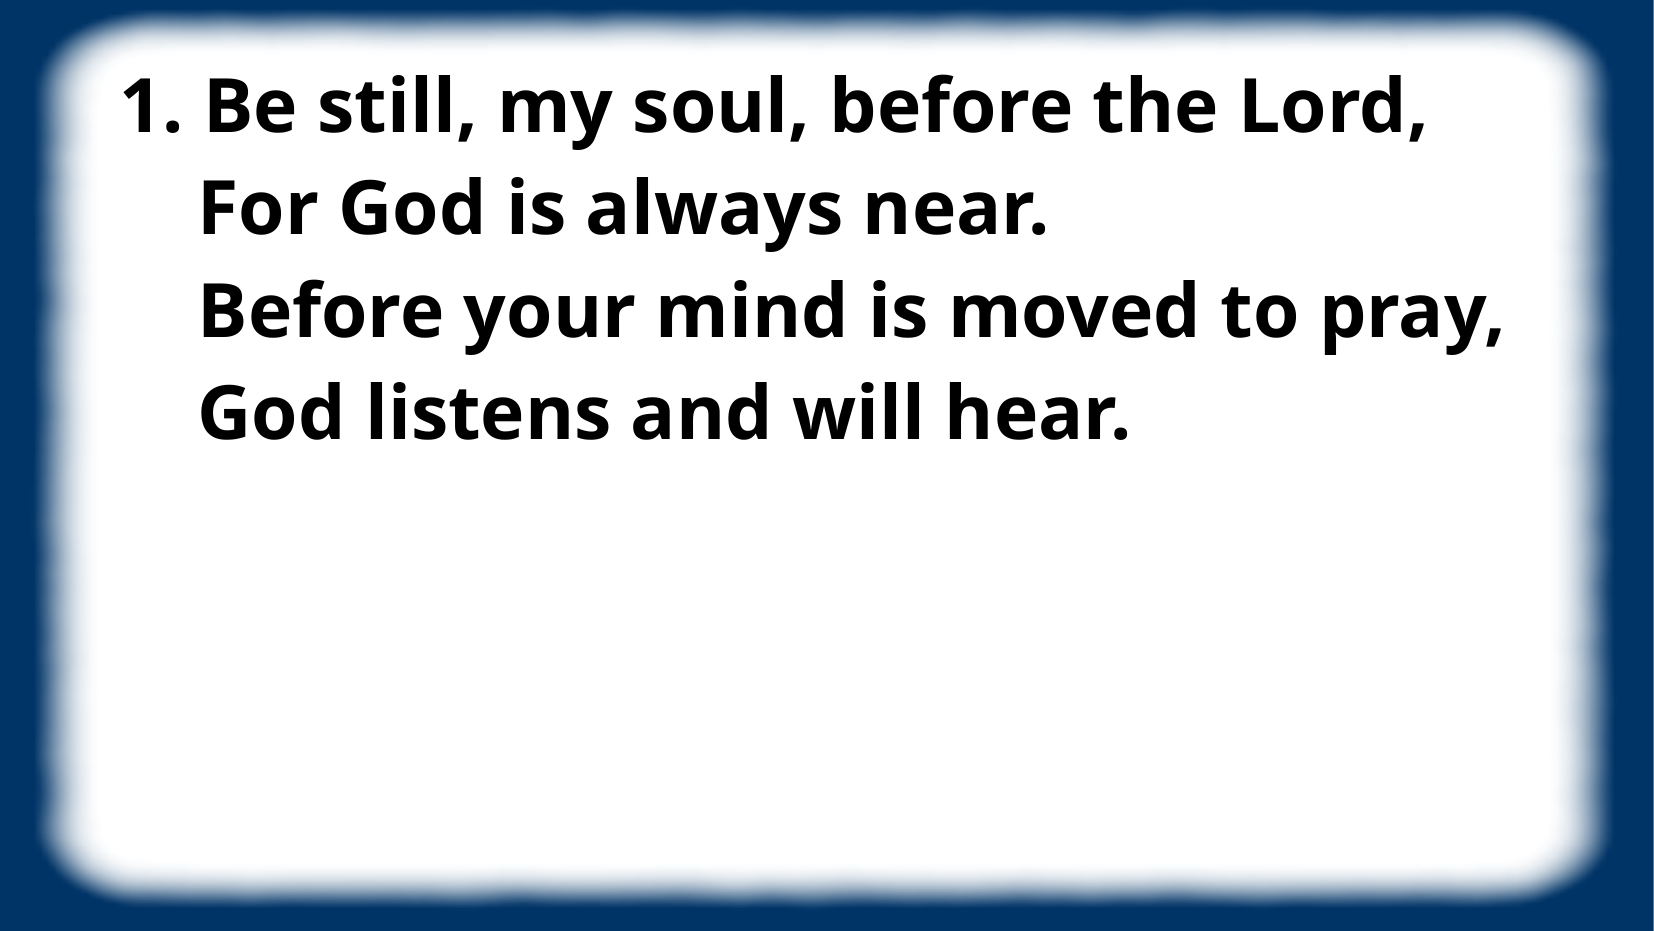

1. Be still, my soul, before the Lord,
 For God is always near.
 Before your mind is moved to pray,
 God listens and will hear.